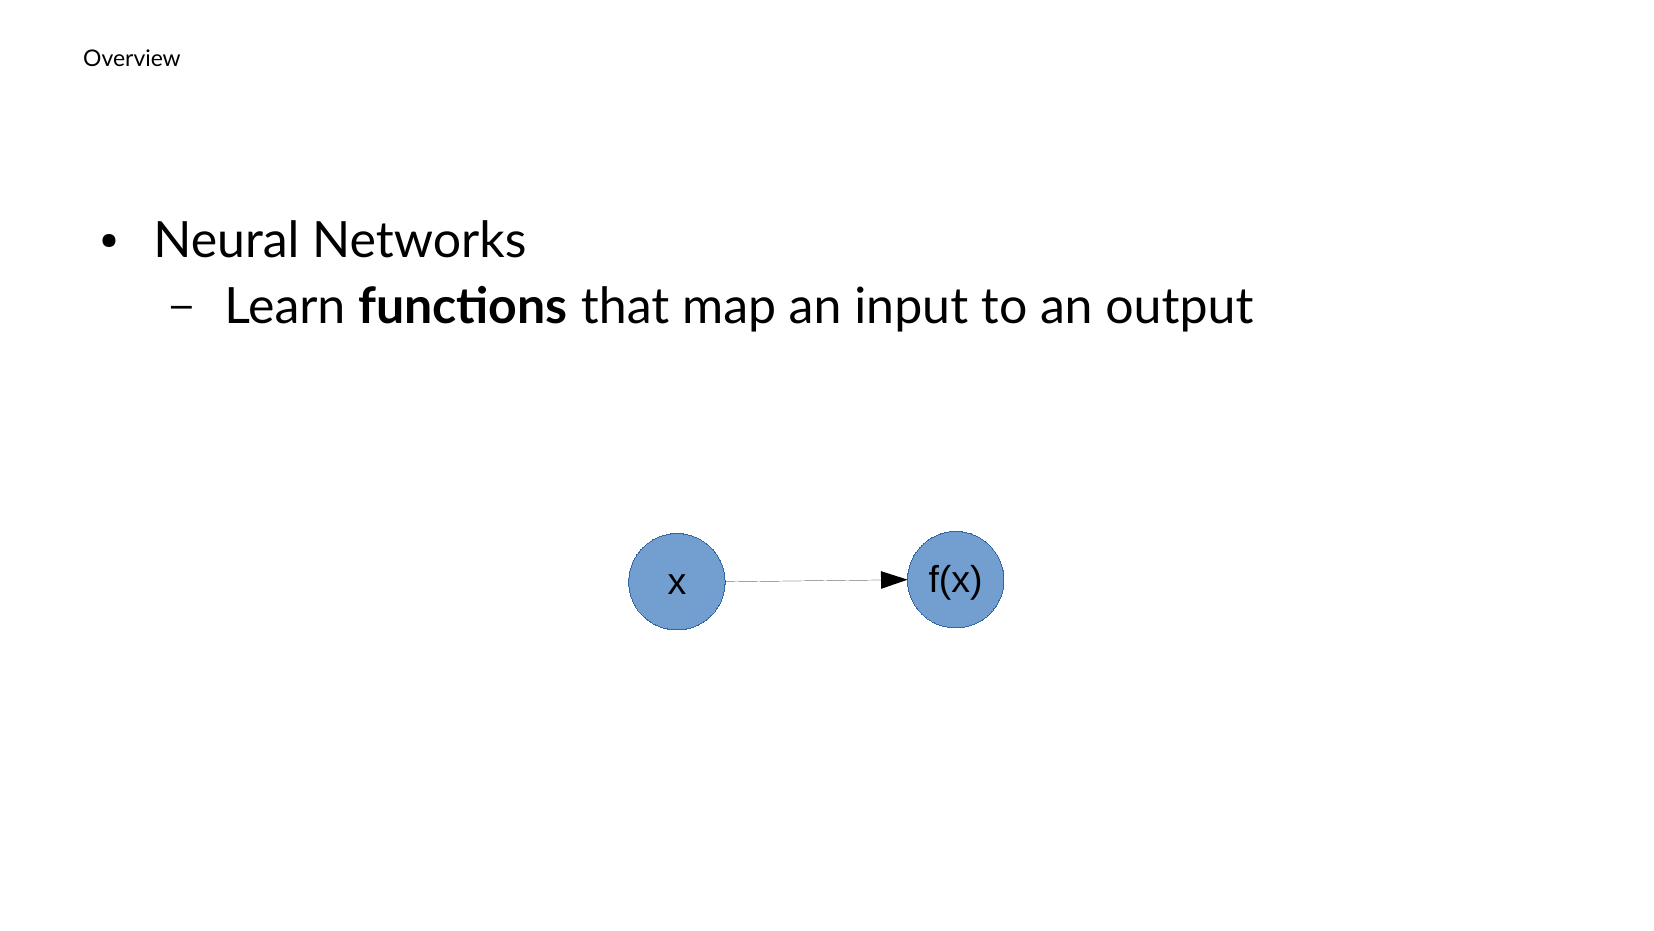

# Overview
Neural Networks
Learn functions that map an input to an output
f(x)
x